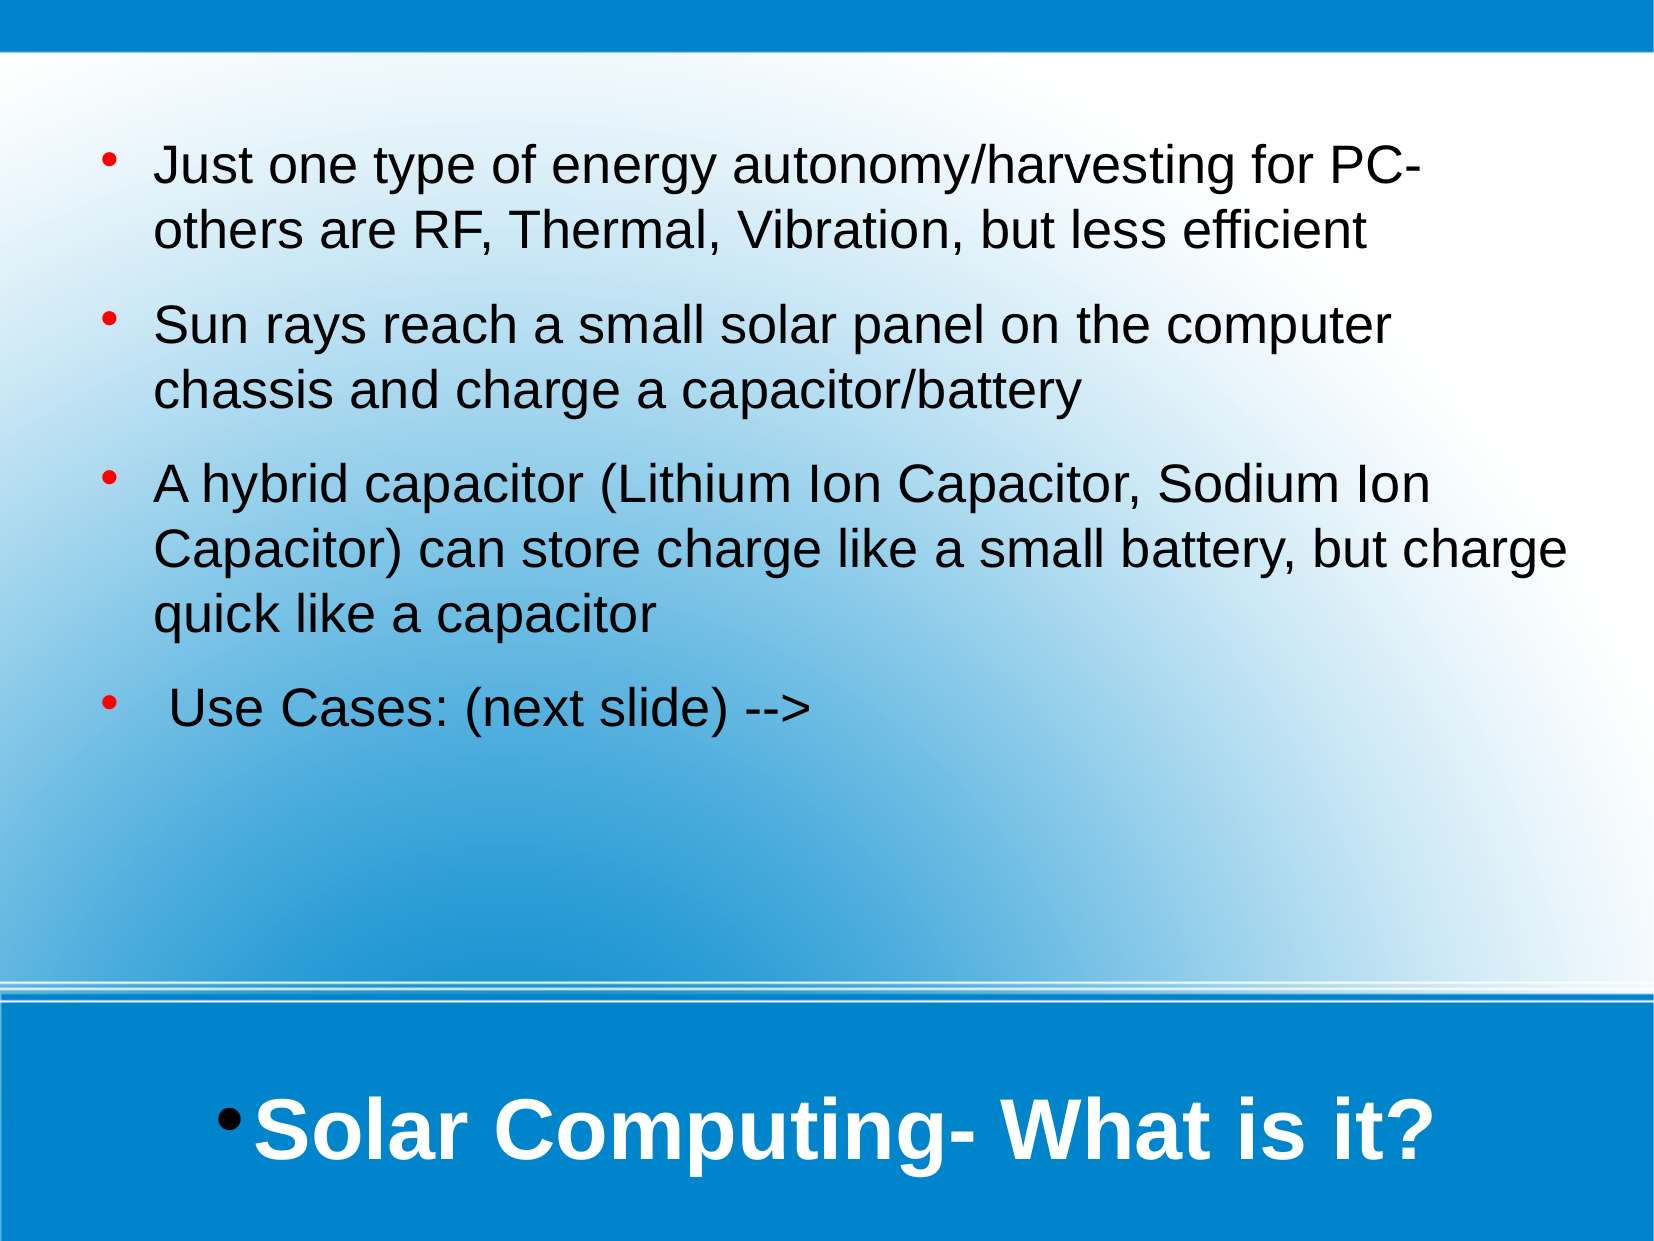

Just one type of energy autonomy/harvesting for PC- others are RF, Thermal, Vibration, but less efficient
Sun rays reach a small solar panel on the computer chassis and charge a capacitor/battery
A hybrid capacitor (Lithium Ion Capacitor, Sodium Ion Capacitor) can store charge like a small battery, but charge quick like a capacitor
 Use Cases: (next slide) -->
Solar Computing- What is it?